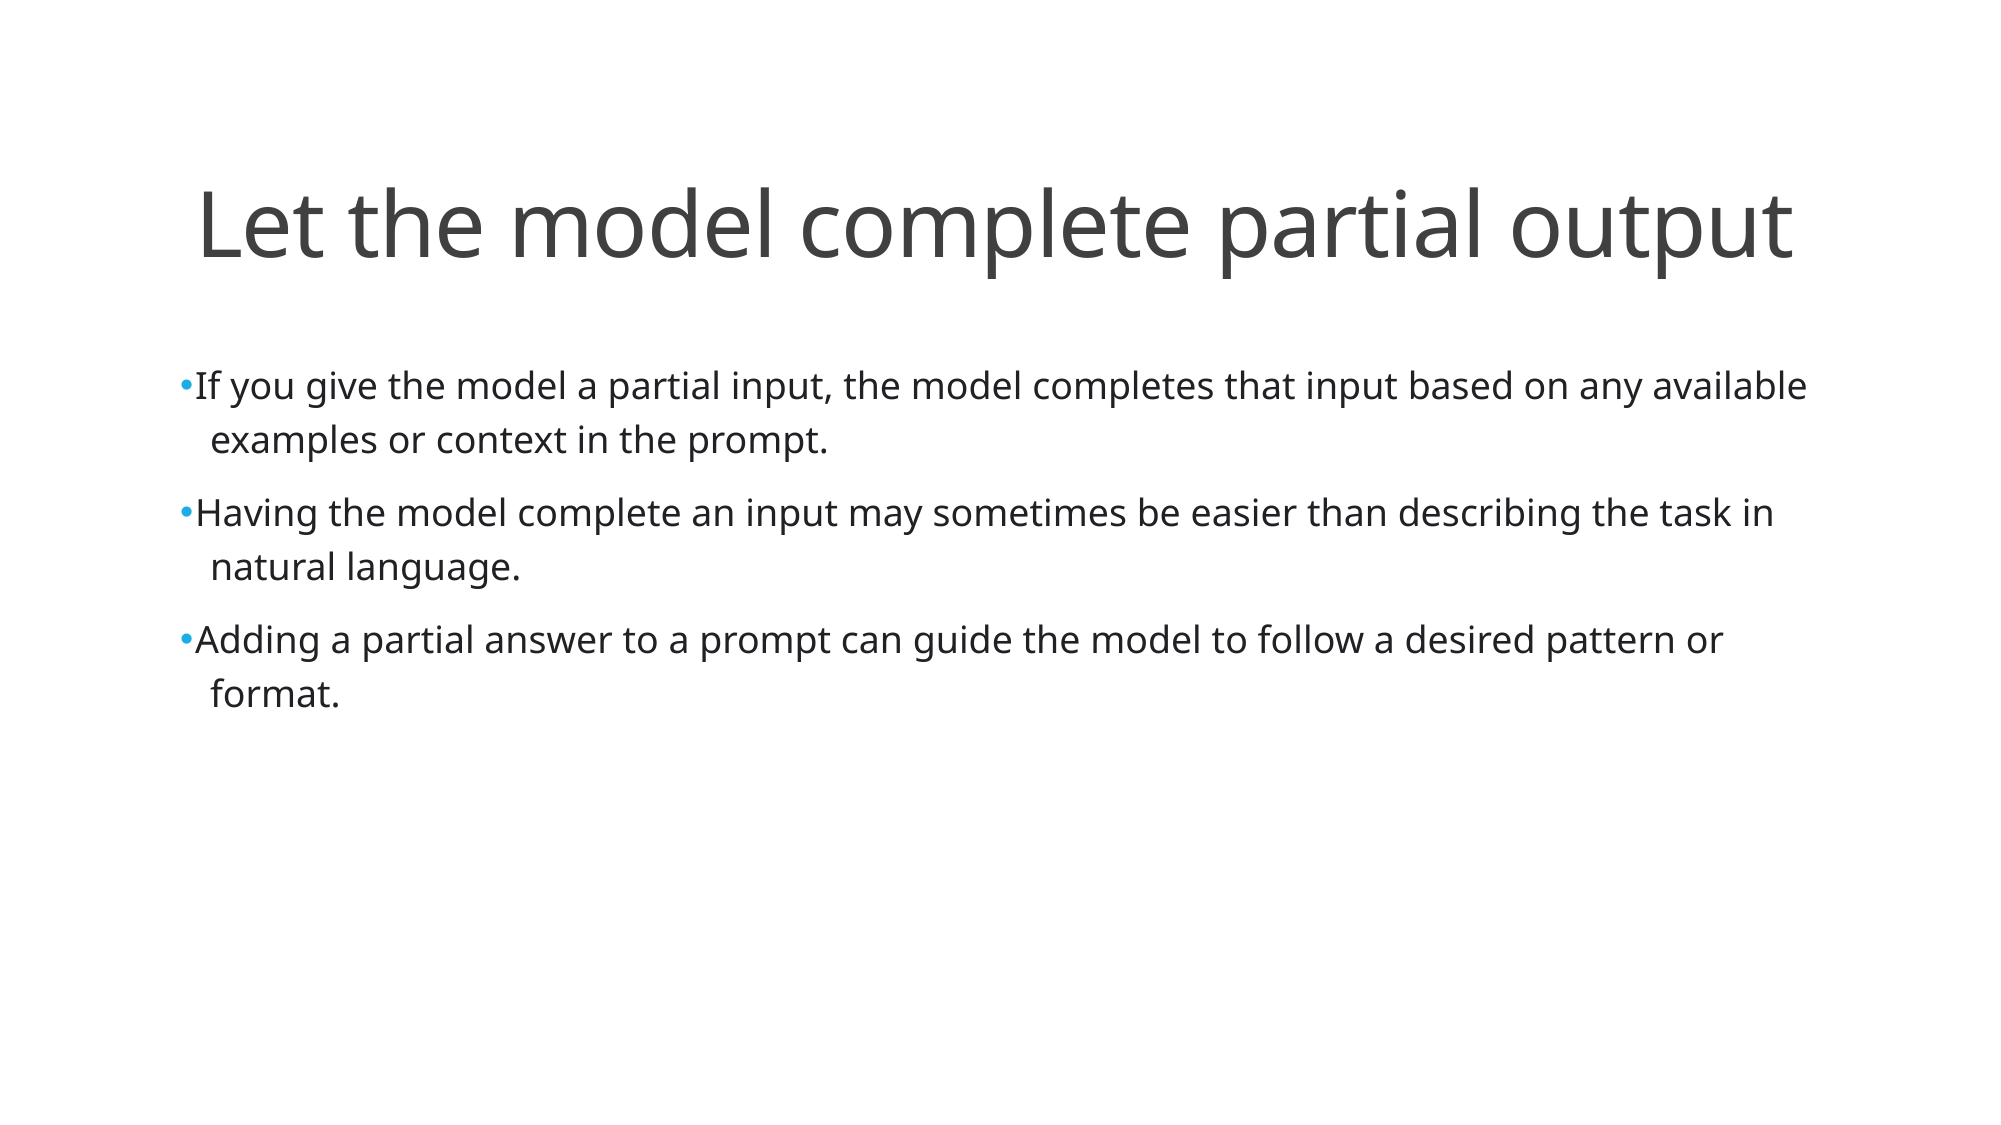

# Let the model complete partial output
If you give the model a partial input, the model completes that input based on any available examples or context in the prompt.
Having the model complete an input may sometimes be easier than describing the task in natural language.
Adding a partial answer to a prompt can guide the model to follow a desired pattern or format.